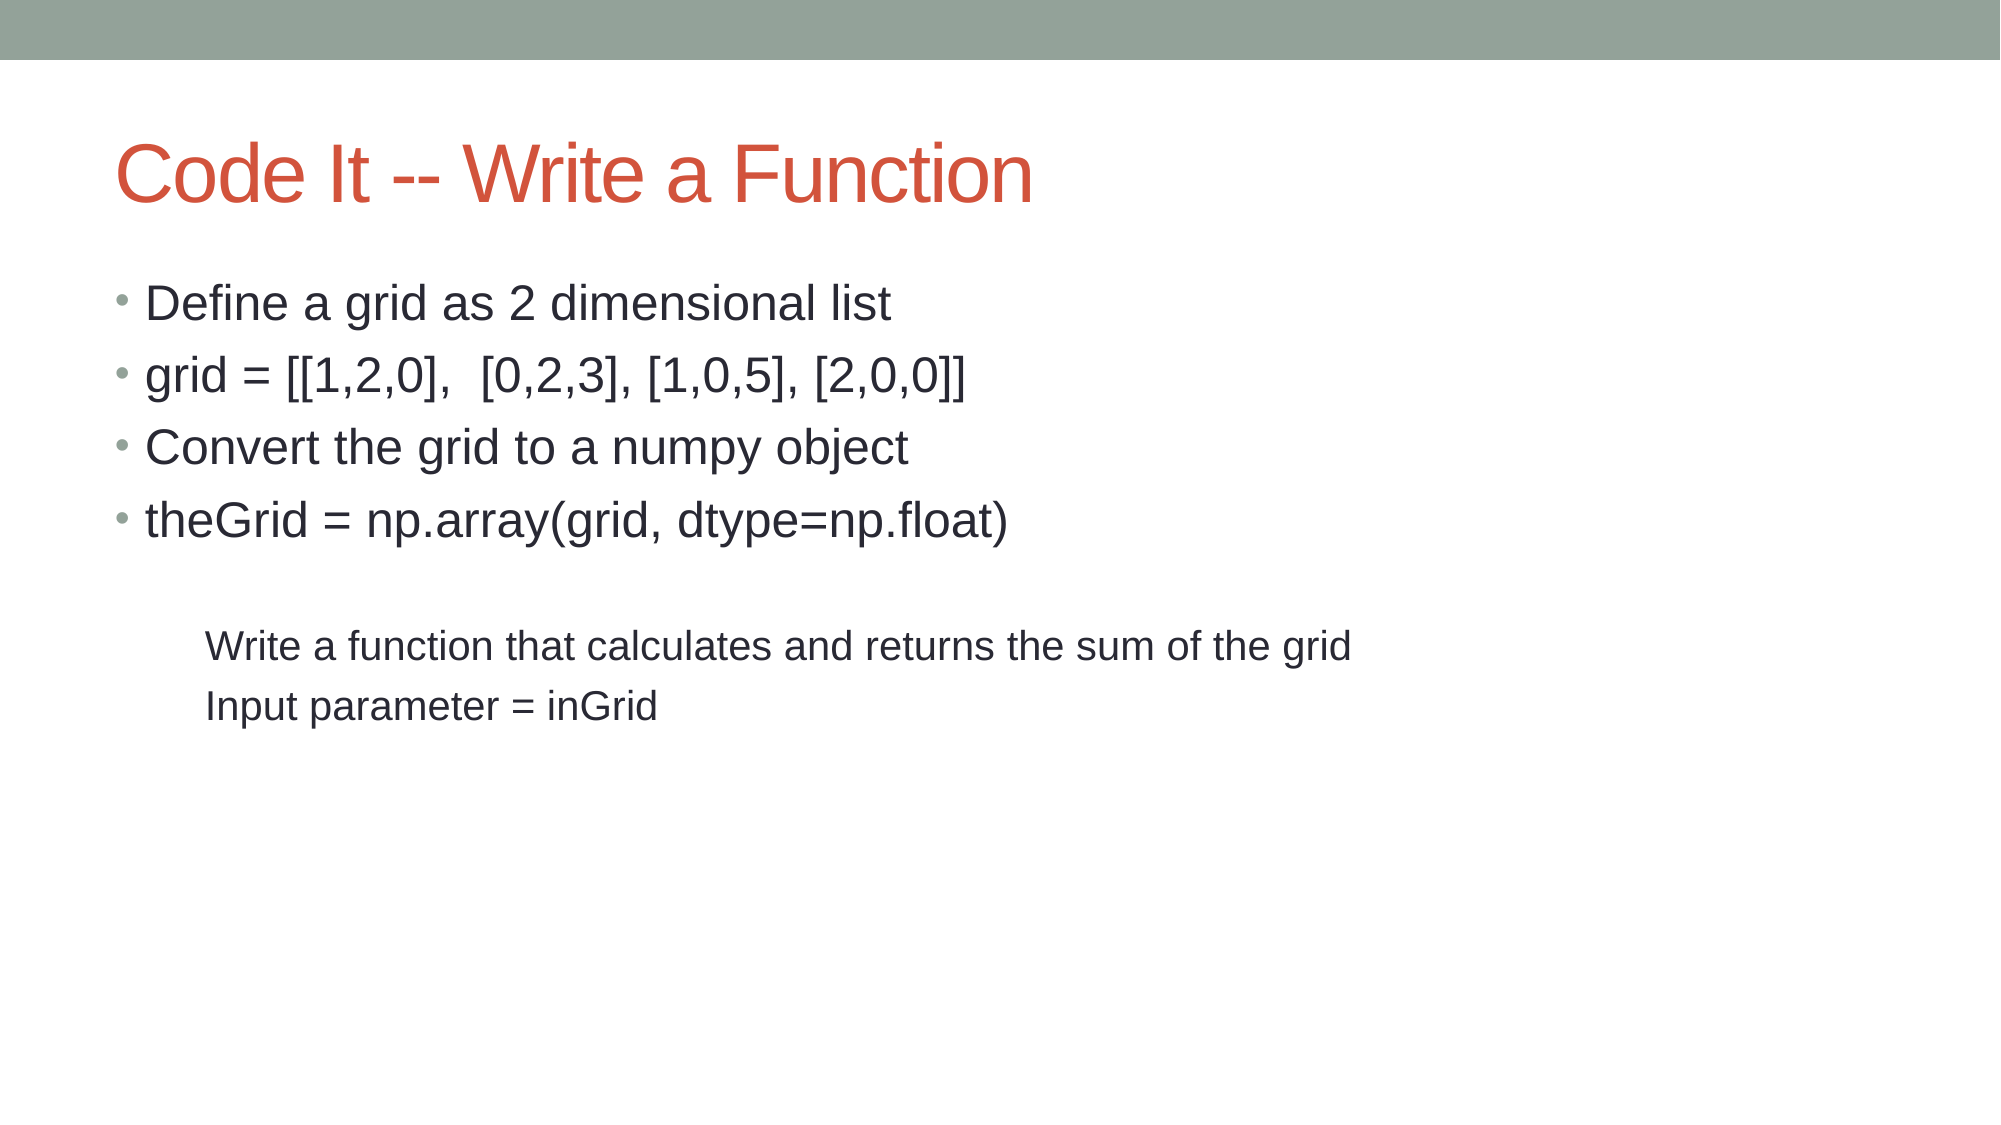

# Code It -- Write a Function
Define a grid as 2 dimensional list
grid = [[1,2,0], [0,2,3], [1,0,5], [2,0,0]]
Convert the grid to a numpy object
theGrid = np.array(grid, dtype=np.float)
Write a function that calculates and returns the sum of the grid
Input parameter = inGrid